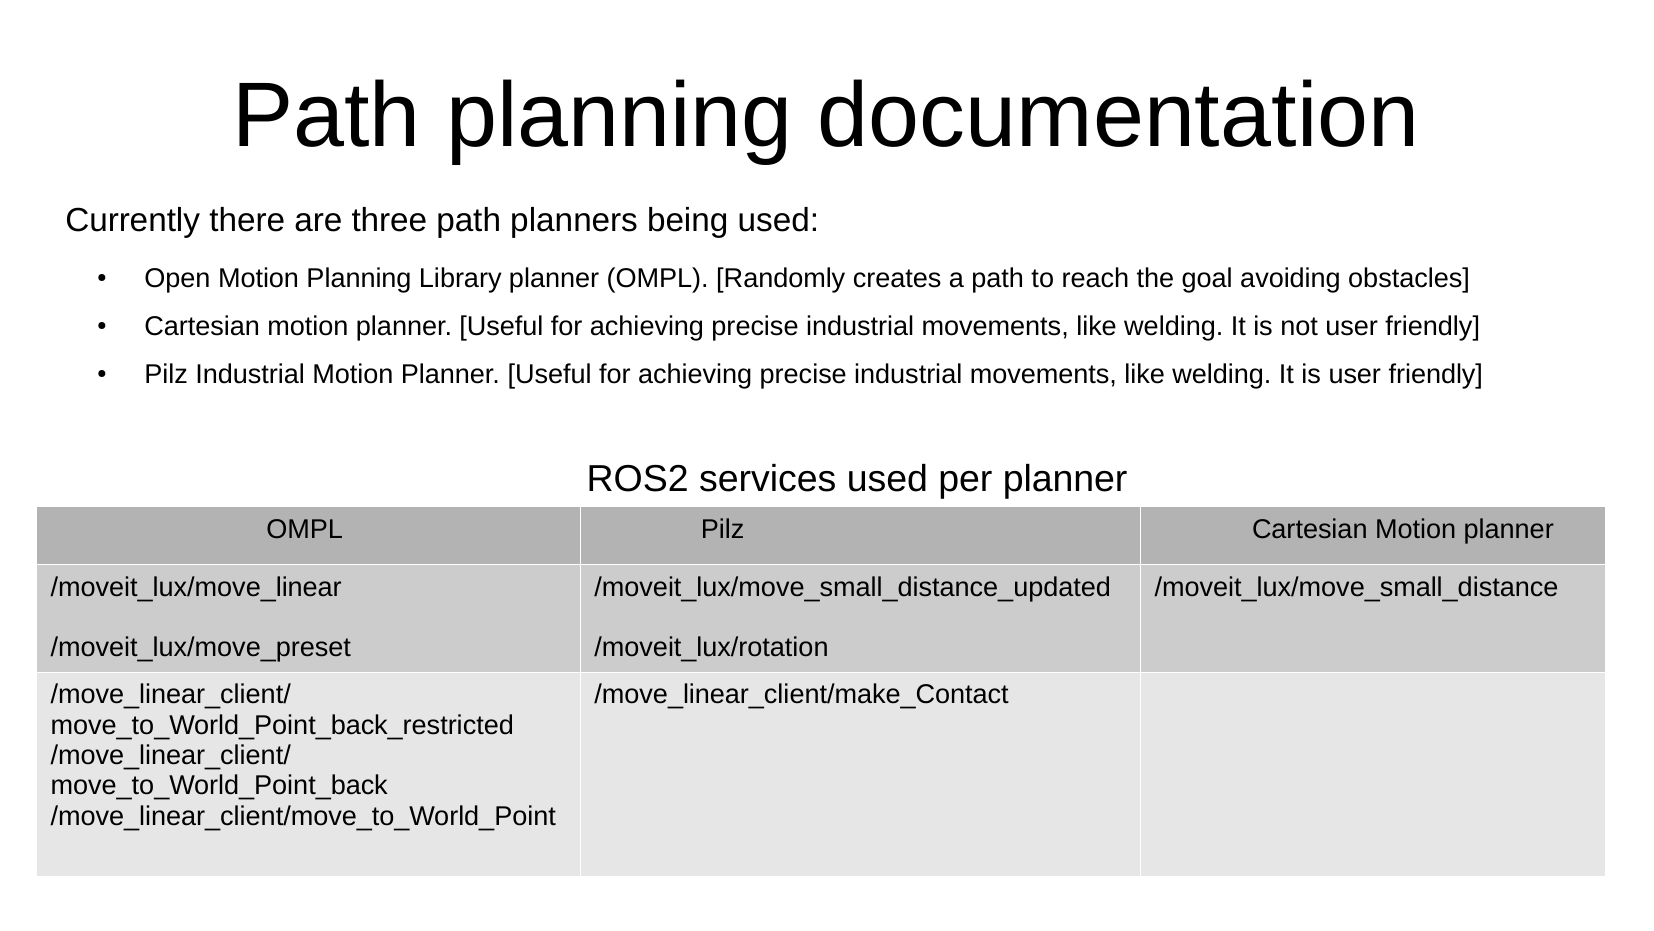

# Path planning documentation
Currently there are three path planners being used:
Open Motion Planning Library planner (OMPL). [Randomly creates a path to reach the goal avoiding obstacles]
Cartesian motion planner. [Useful for achieving precise industrial movements, like welding. It is not user friendly]
Pilz Industrial Motion Planner. [Useful for achieving precise industrial movements, like welding. It is user friendly]
ROS2 services used per planner
| OMPL | Pilz | Cartesian Motion planner |
| --- | --- | --- |
| /moveit\_lux/move\_linear /moveit\_lux/move\_preset | /moveit\_lux/move\_small\_distance\_updated /moveit\_lux/rotation | /moveit\_lux/move\_small\_distance |
| /move\_linear\_client/move\_to\_World\_Point\_back\_restricted /move\_linear\_client/move\_to\_World\_Point\_back /move\_linear\_client/move\_to\_World\_Point | /move\_linear\_client/make\_Contact | |